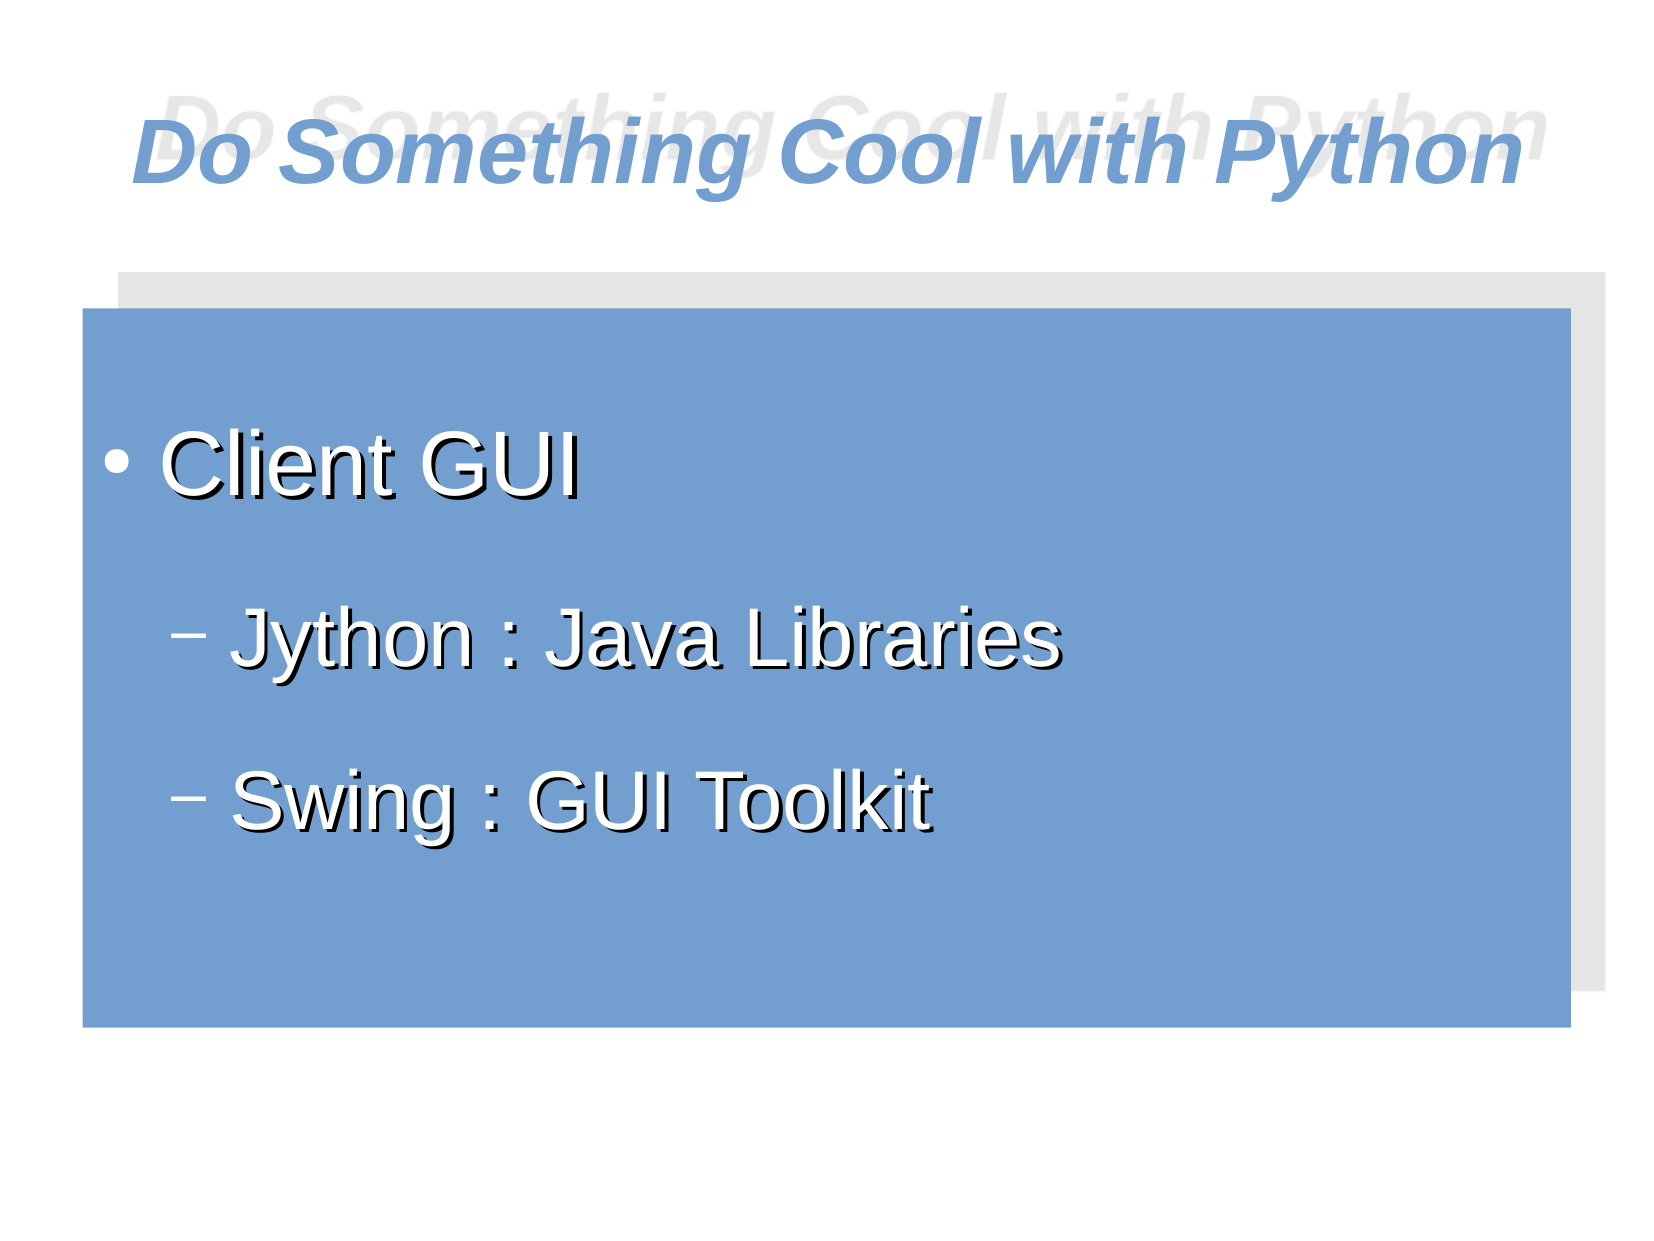

Do Something Cool with Python
# Client GUI
 Jython : Java Libraries
 Swing : GUI Toolkit